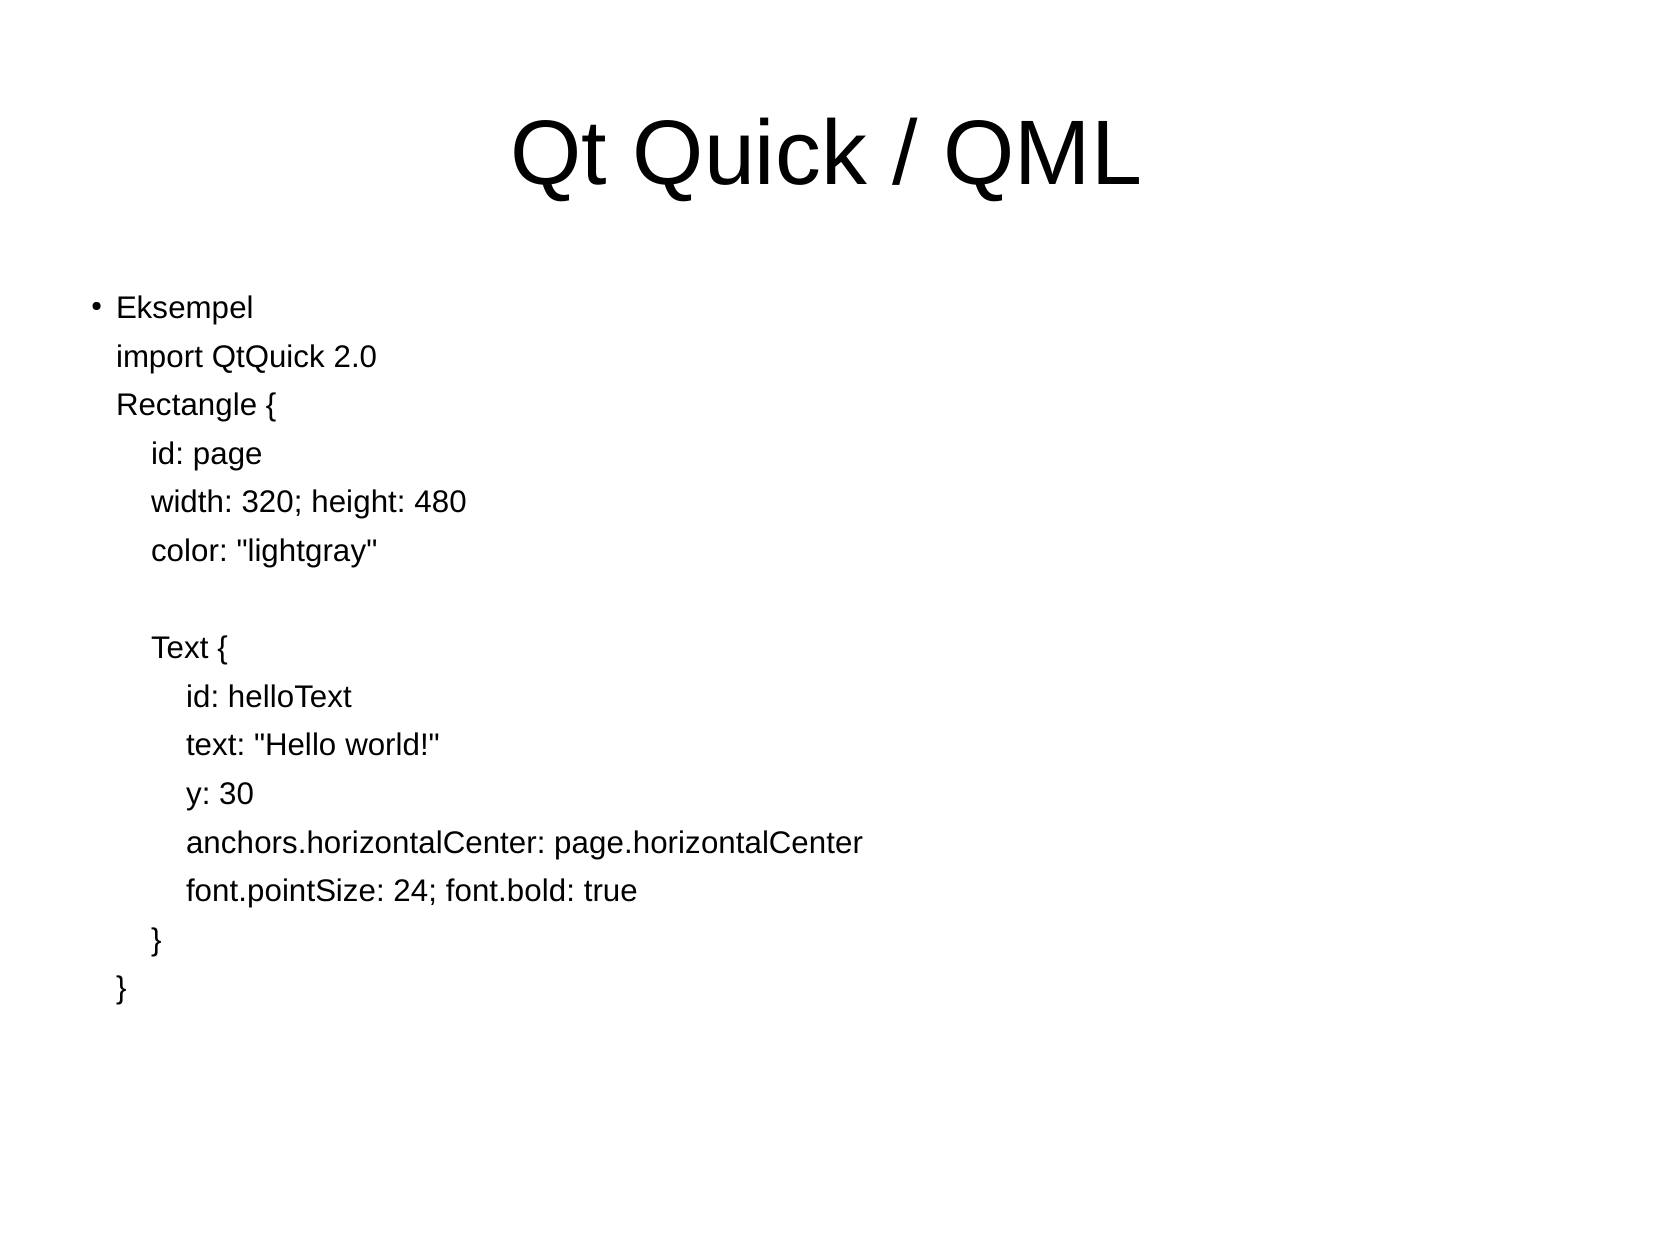

# Qt Quick / QML
Eksempel
import QtQuick 2.0
Rectangle {
 id: page
 width: 320; height: 480
 color: "lightgray"
 Text {
 id: helloText
 text: "Hello world!"
 y: 30
 anchors.horizontalCenter: page.horizontalCenter
 font.pointSize: 24; font.bold: true
 }
}